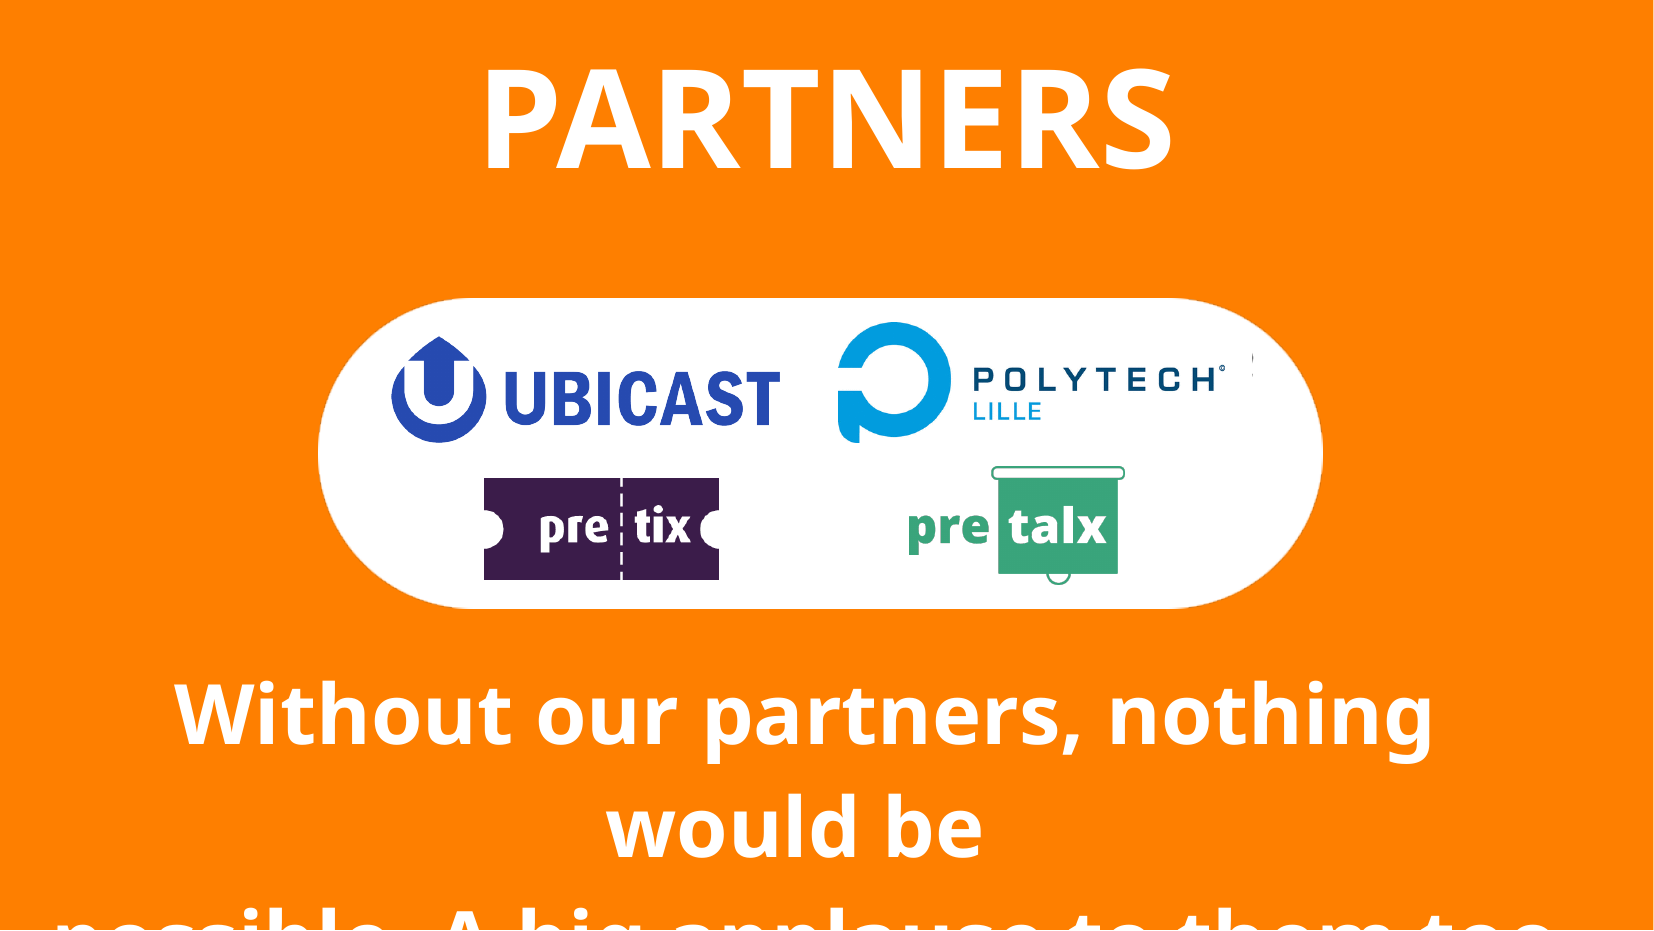

# PARTNERS
Without our partners, nothing would be
possible. A big applause to them too 🥰